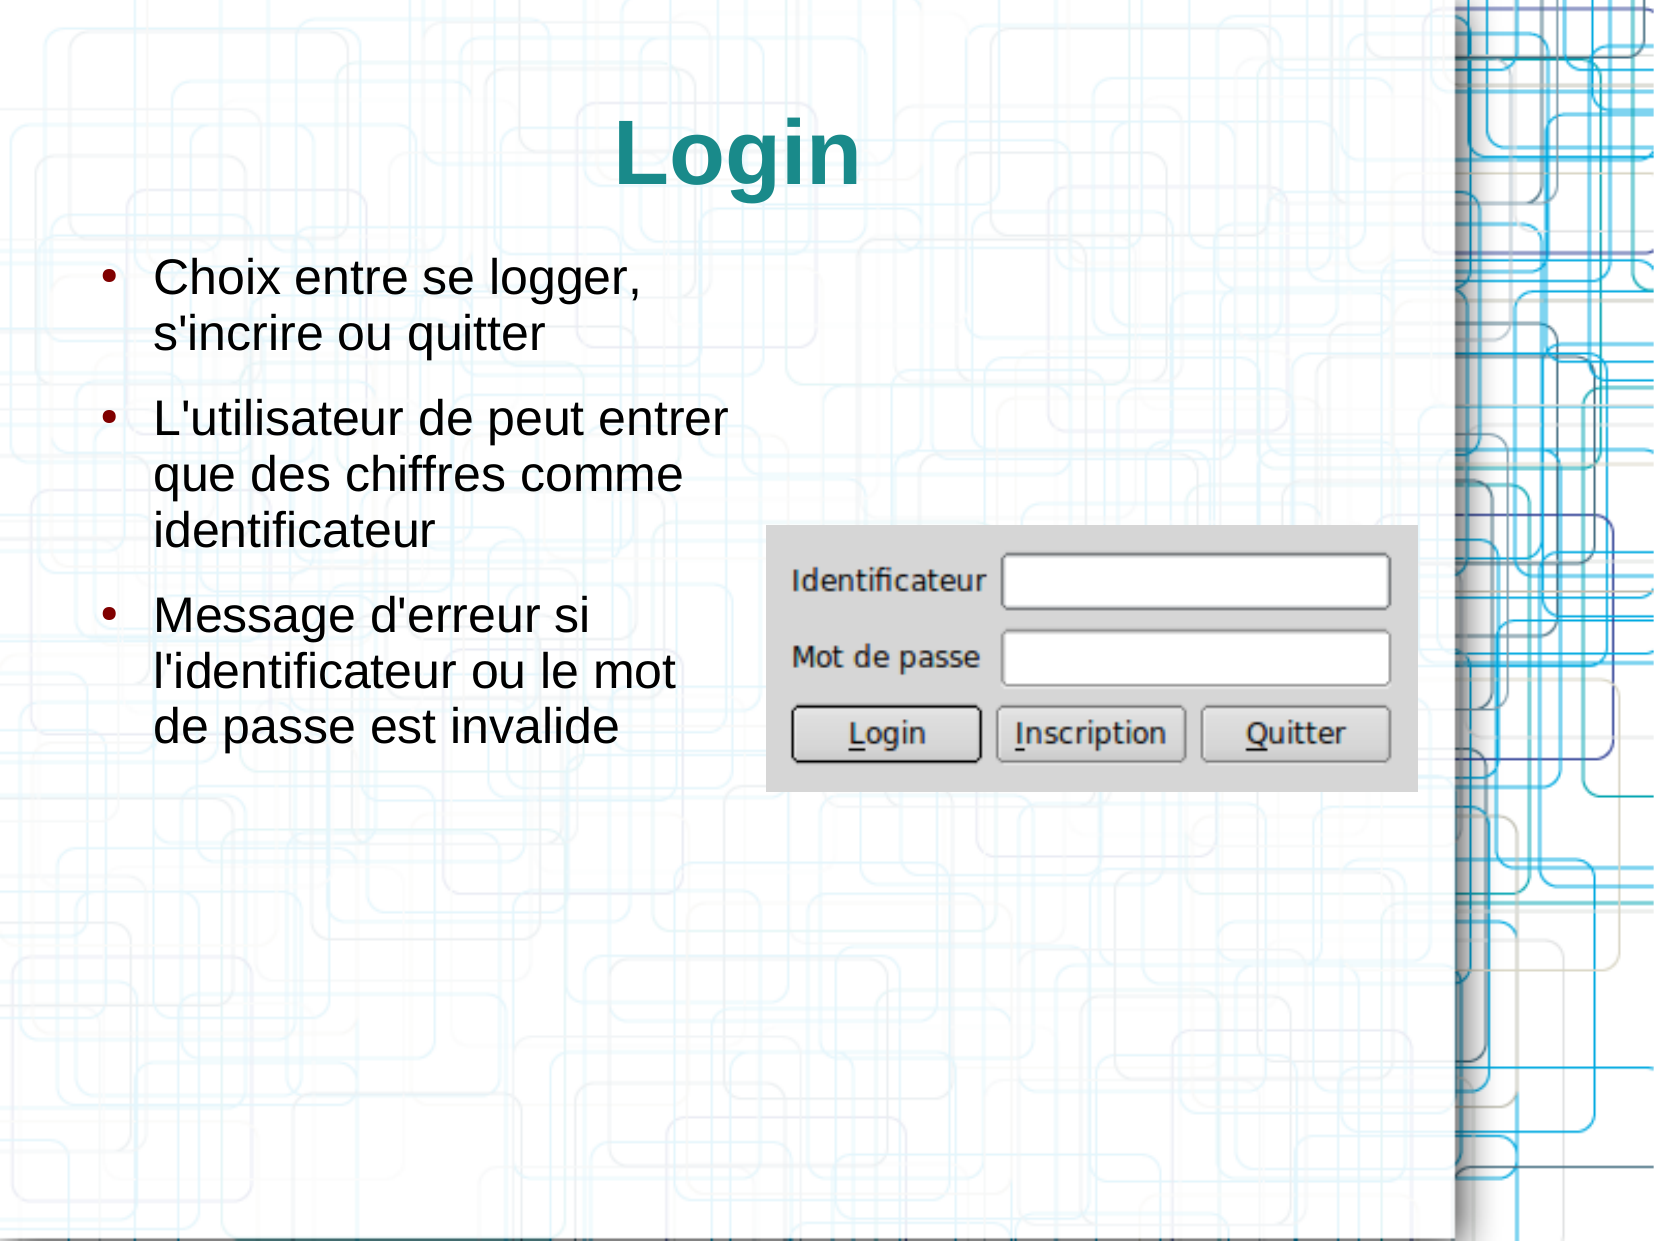

# Login
Choix entre se logger, s'incrire ou quitter
L'utilisateur de peut entrer que des chiffres comme identificateur
Message d'erreur si l'identificateur ou le mot de passe est invalide